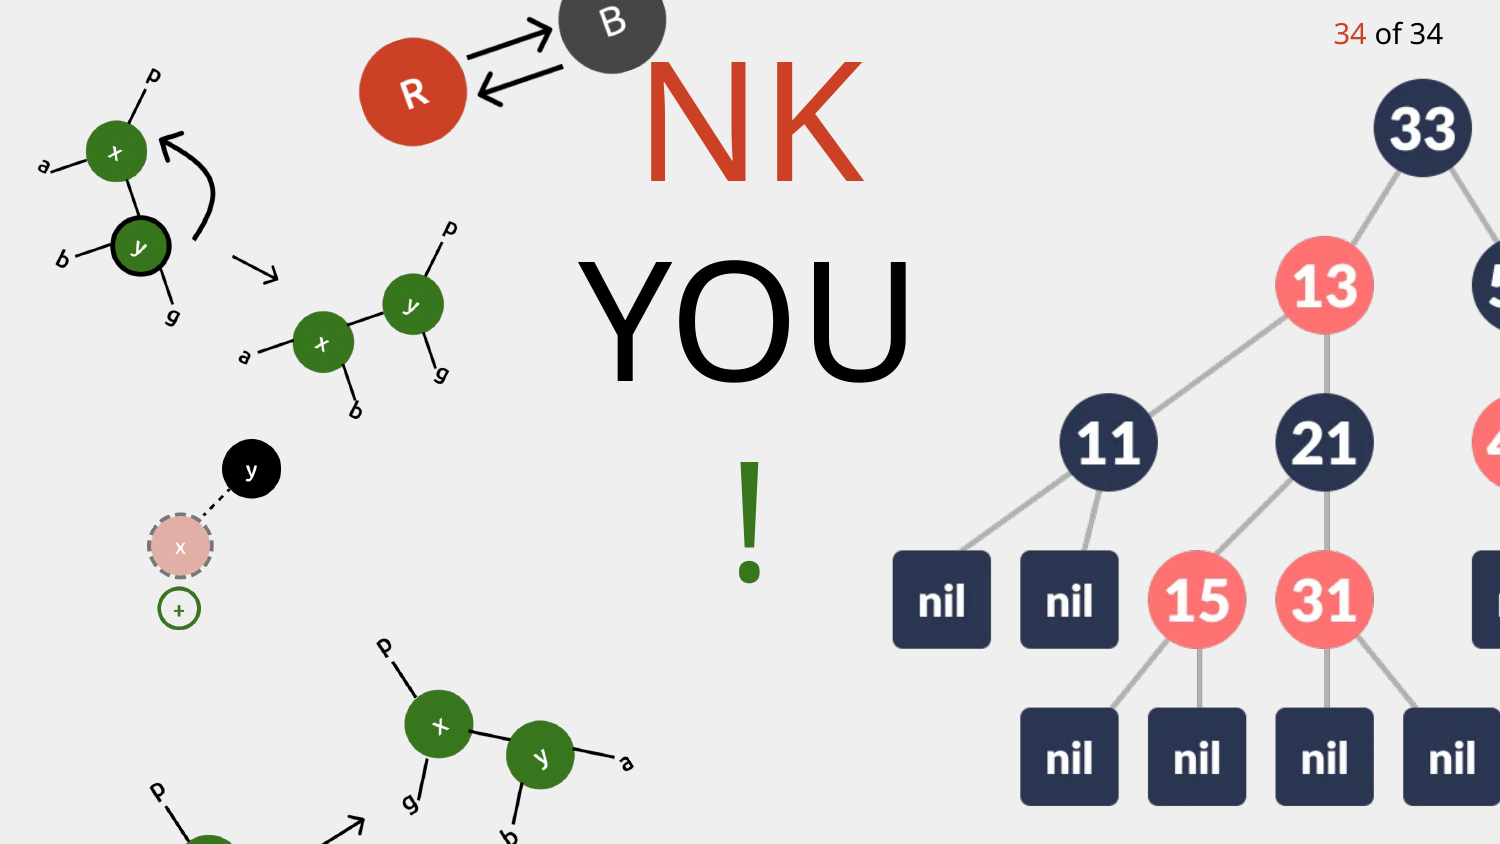

34 of 34
# THANK YOU !